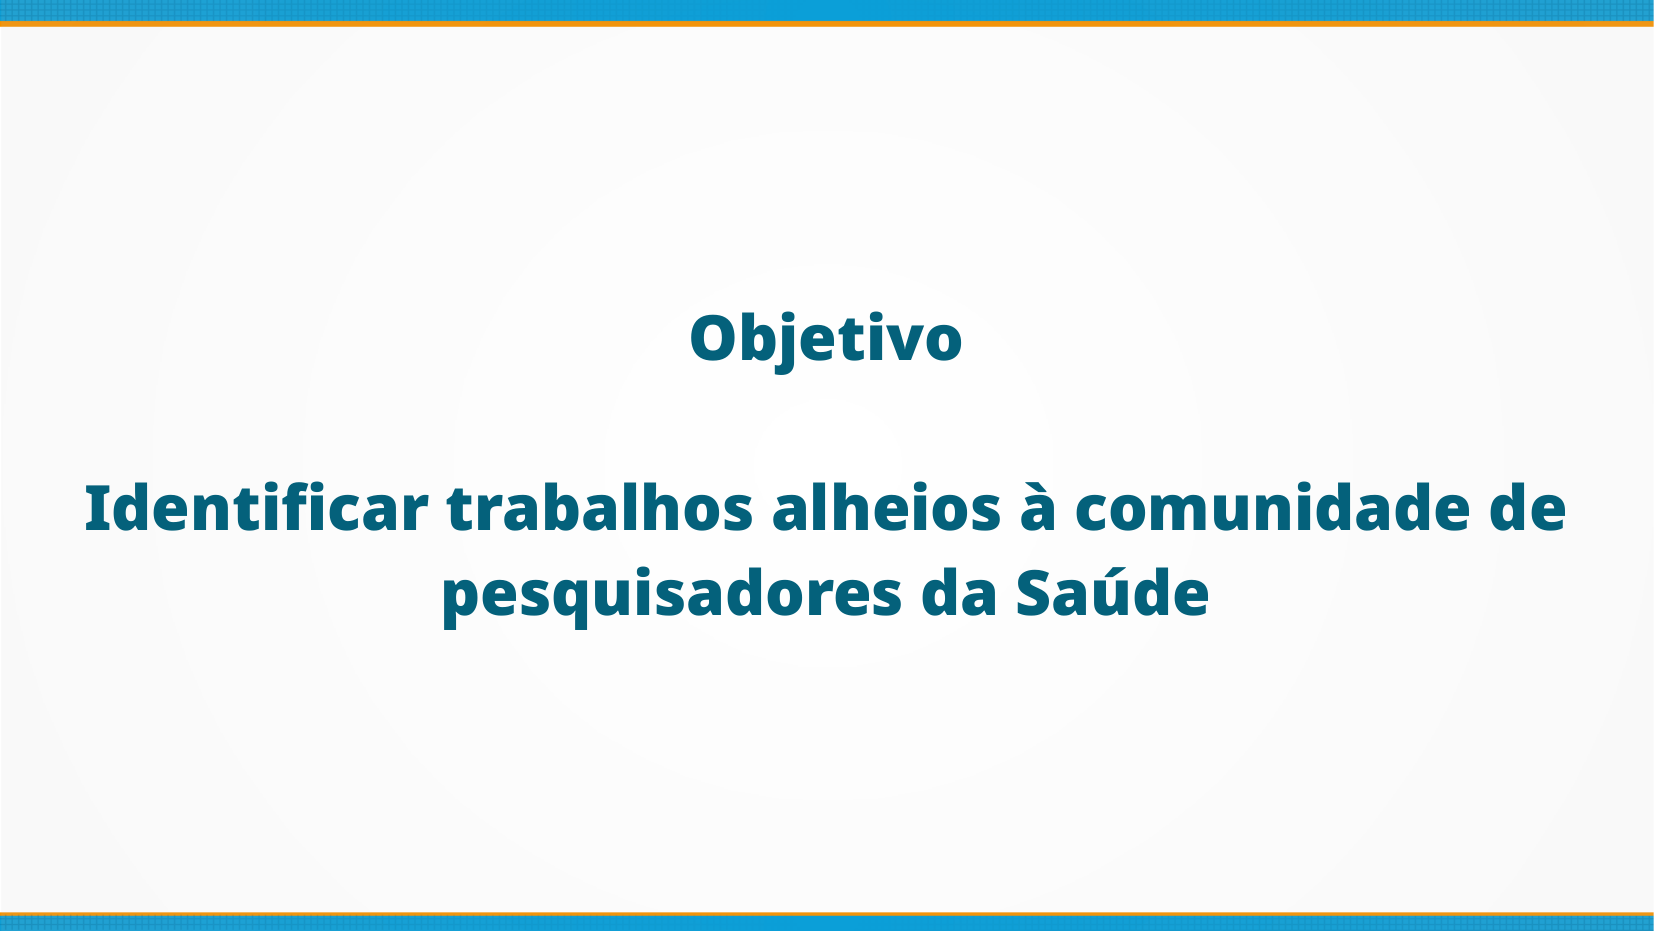

# Objetivo
Identificar trabalhos alheios à comunidade de pesquisadores da Saúde